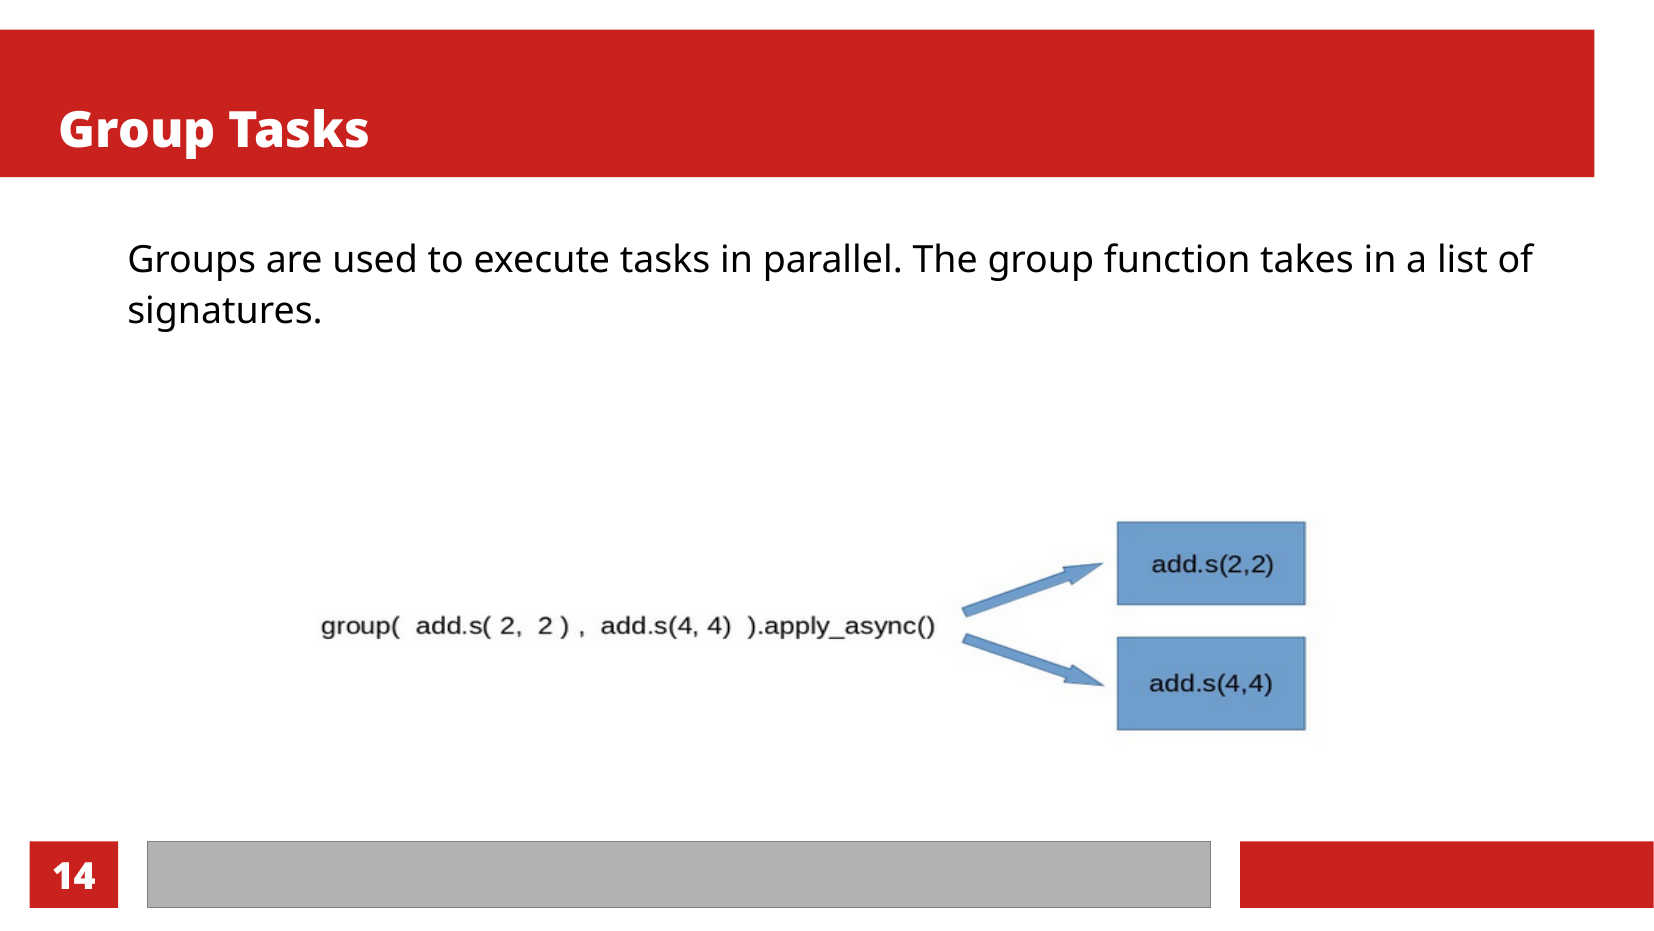

# Group Tasks
Groups are used to execute tasks in parallel. The group function takes in a list of signatures.
14